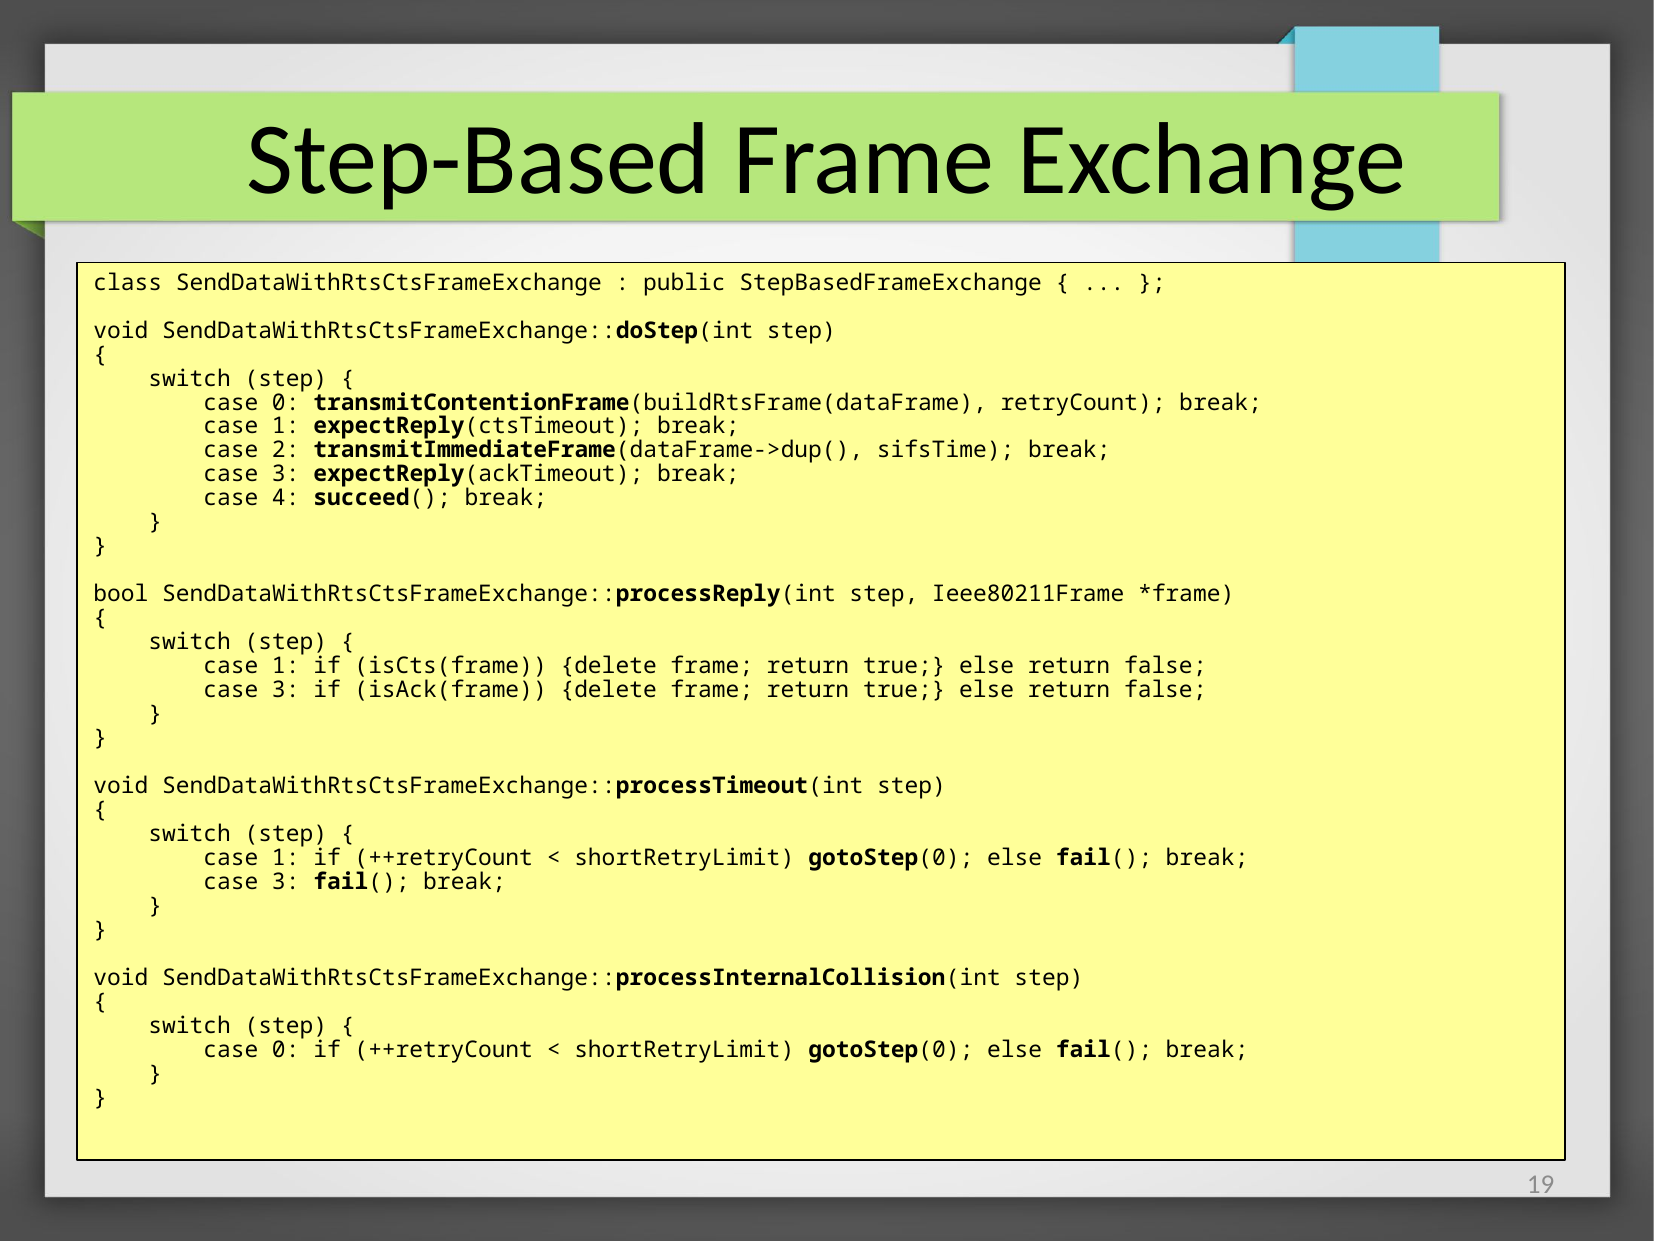

# Step-Based Frame Exchange
class SendDataWithRtsCtsFrameExchange : public StepBasedFrameExchange { ... };
void SendDataWithRtsCtsFrameExchange::doStep(int step)
{
 switch (step) {
 case 0: transmitContentionFrame(buildRtsFrame(dataFrame), retryCount); break;
 case 1: expectReply(ctsTimeout); break;
 case 2: transmitImmediateFrame(dataFrame->dup(), sifsTime); break;
 case 3: expectReply(ackTimeout); break;
 case 4: succeed(); break;
 }
}
bool SendDataWithRtsCtsFrameExchange::processReply(int step, Ieee80211Frame *frame)
{
 switch (step) {
 case 1: if (isCts(frame)) {delete frame; return true;} else return false;
 case 3: if (isAck(frame)) {delete frame; return true;} else return false;
 }
}
void SendDataWithRtsCtsFrameExchange::processTimeout(int step)
{
 switch (step) {
 case 1: if (++retryCount < shortRetryLimit) gotoStep(0); else fail(); break;
 case 3: fail(); break;
 }
}
void SendDataWithRtsCtsFrameExchange::processInternalCollision(int step)
{
 switch (step) {
 case 0: if (++retryCount < shortRetryLimit) gotoStep(0); else fail(); break;
 }
}